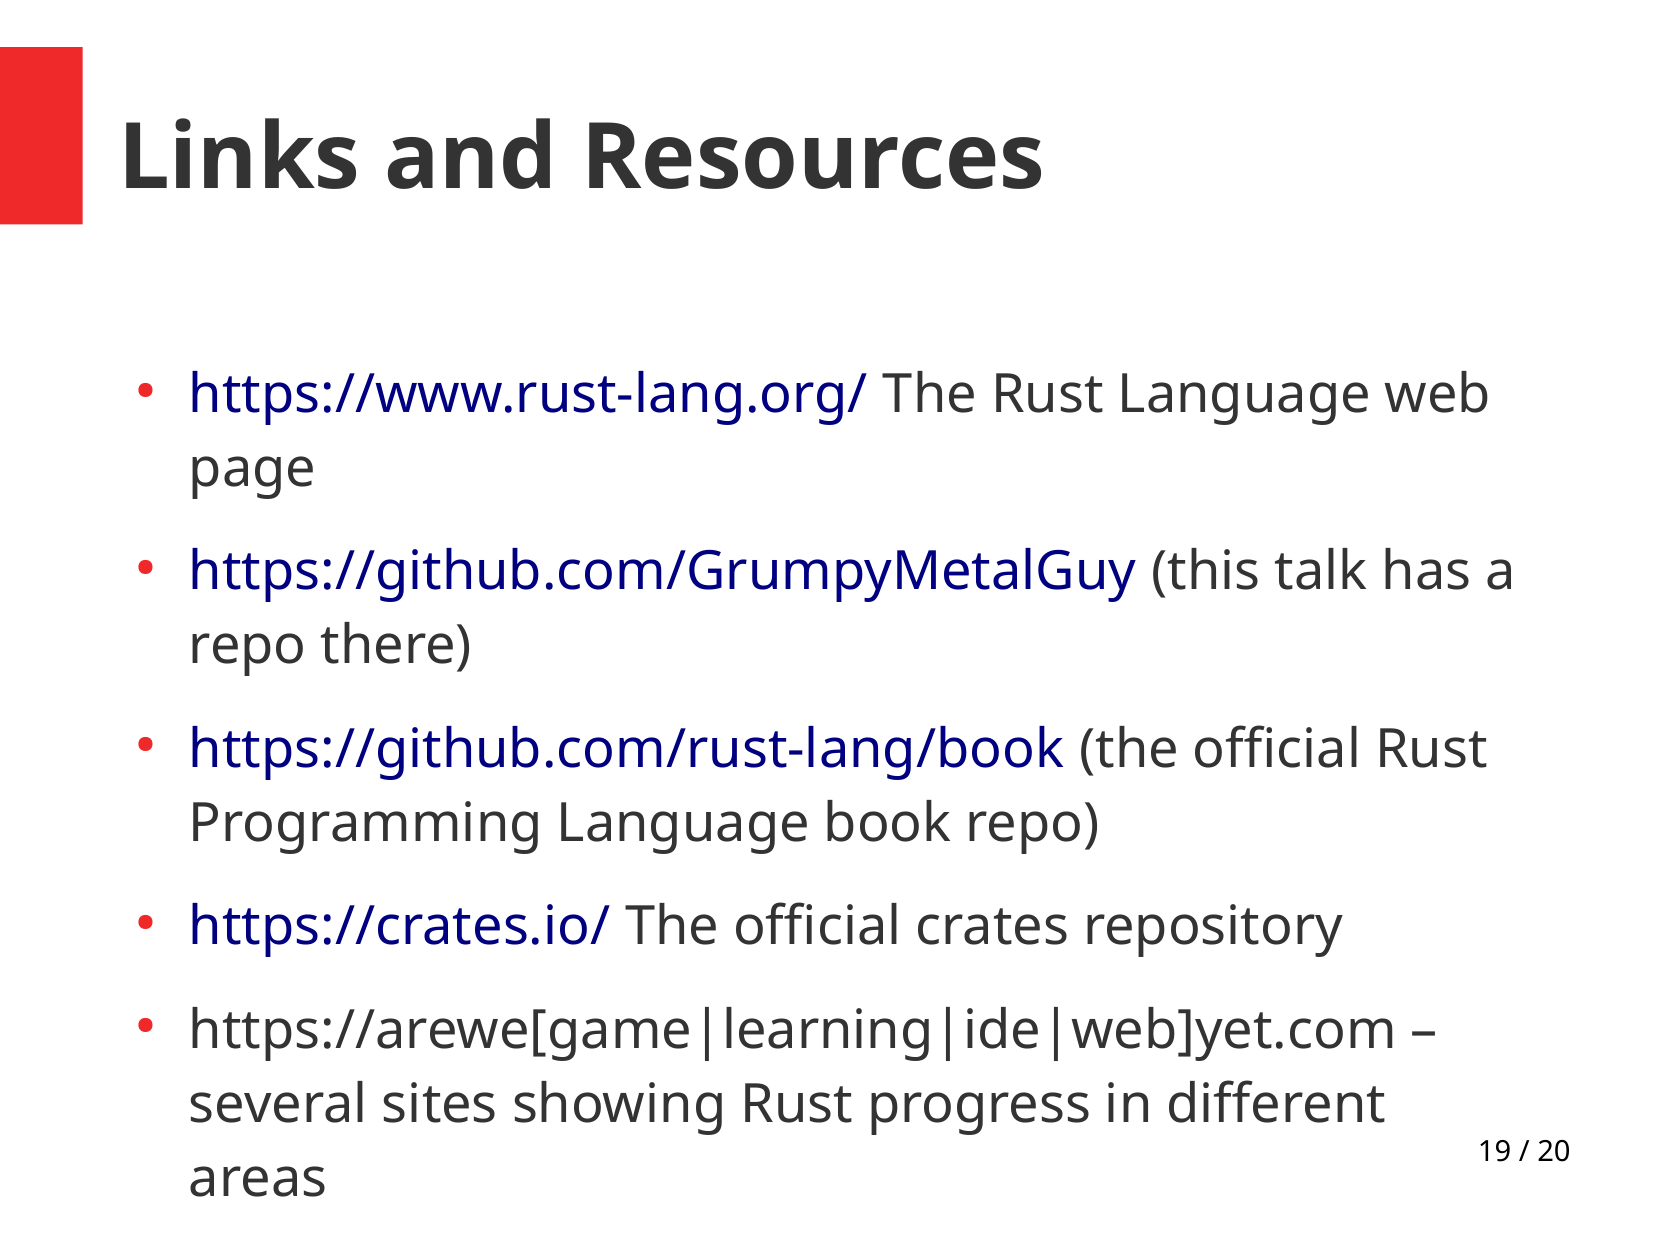

# Links and Resources
https://www.rust-lang.org/ The Rust Language web page
https://github.com/GrumpyMetalGuy (this talk has a repo there)
https://github.com/rust-lang/book (the official Rust Programming Language book repo)
https://crates.io/ The official crates repository
https://arewe[game|learning|ide|web]yet.com – several sites showing Rust progress in different areas
19